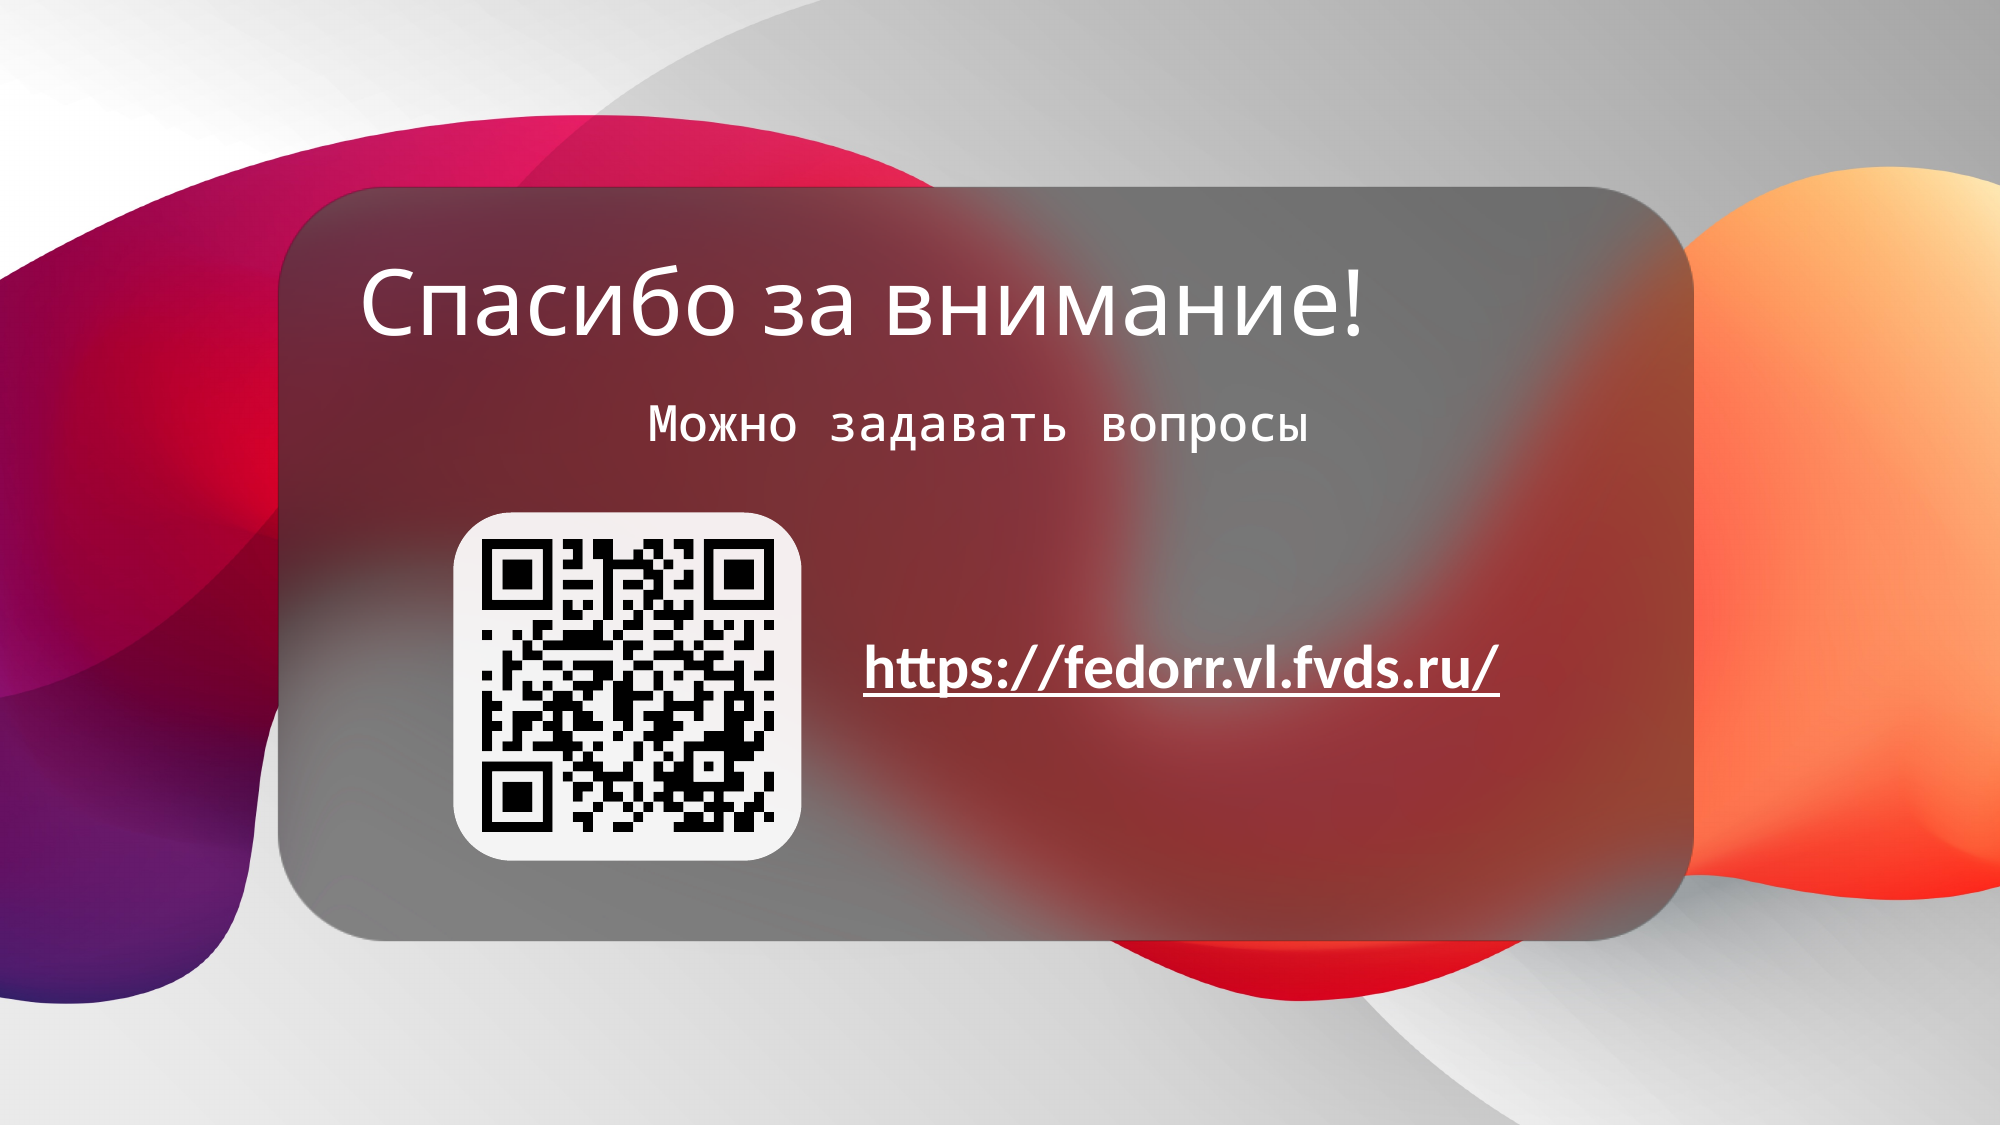

# Спасибо за внимание!
Можно задавать вопросы
https://fedorr.vl.fvds.ru/